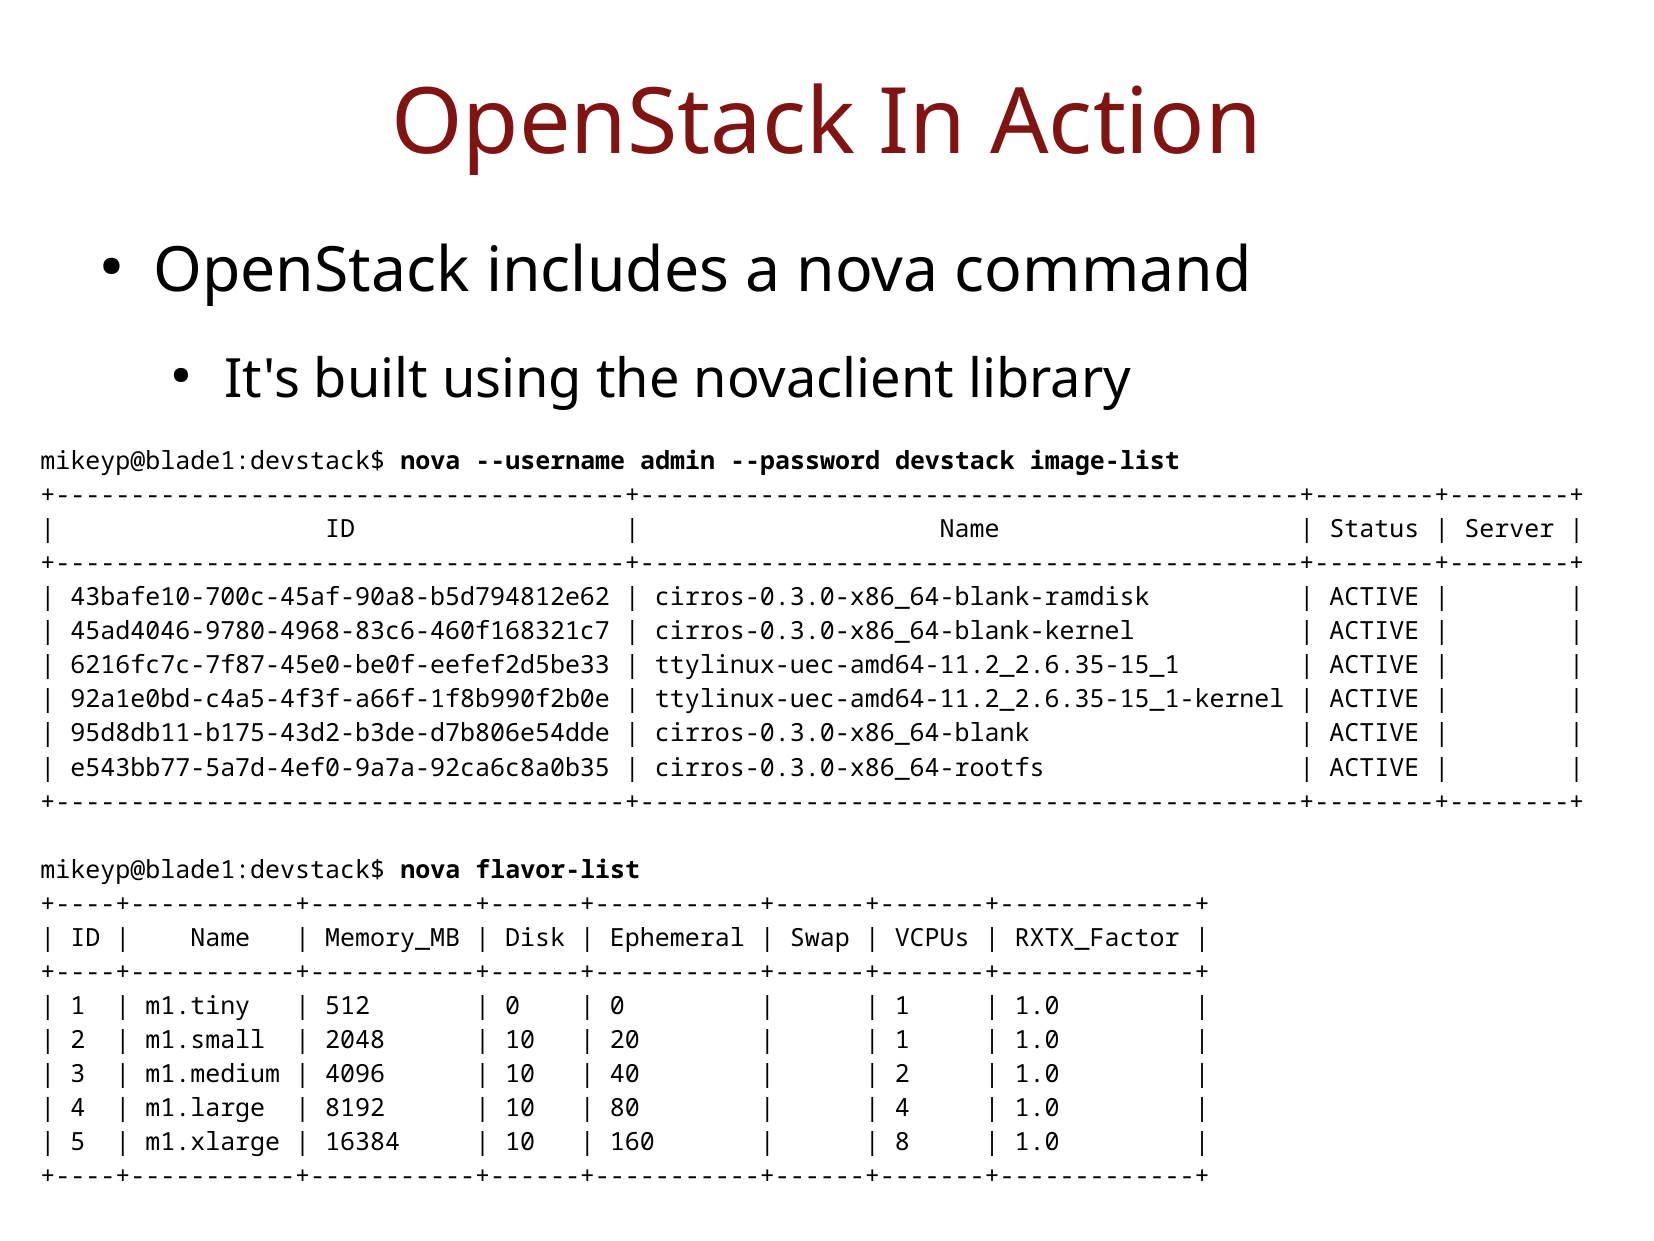

# OpenStack In Action
OpenStack includes a nova command
It's built using the novaclient library
mikeyp@blade1:devstack$ nova --username admin --password devstack image-list
+--------------------------------------+--------------------------------------------+--------+--------+
| ID | Name | Status | Server |
+--------------------------------------+--------------------------------------------+--------+--------+
| 43bafe10-700c-45af-90a8-b5d794812e62 | cirros-0.3.0-x86_64-blank-ramdisk | ACTIVE | |
| 45ad4046-9780-4968-83c6-460f168321c7 | cirros-0.3.0-x86_64-blank-kernel | ACTIVE | |
| 6216fc7c-7f87-45e0-be0f-eefef2d5be33 | ttylinux-uec-amd64-11.2_2.6.35-15_1 | ACTIVE | |
| 92a1e0bd-c4a5-4f3f-a66f-1f8b990f2b0e | ttylinux-uec-amd64-11.2_2.6.35-15_1-kernel | ACTIVE | |
| 95d8db11-b175-43d2-b3de-d7b806e54dde | cirros-0.3.0-x86_64-blank | ACTIVE | |
| e543bb77-5a7d-4ef0-9a7a-92ca6c8a0b35 | cirros-0.3.0-x86_64-rootfs | ACTIVE | |
+--------------------------------------+--------------------------------------------+--------+--------+
mikeyp@blade1:devstack$ nova flavor-list
+----+-----------+-----------+------+-----------+------+-------+-------------+
| ID | Name | Memory_MB | Disk | Ephemeral | Swap | VCPUs | RXTX_Factor |
+----+-----------+-----------+------+-----------+------+-------+-------------+
| 1 | m1.tiny | 512 | 0 | 0 | | 1 | 1.0 |
| 2 | m1.small | 2048 | 10 | 20 | | 1 | 1.0 |
| 3 | m1.medium | 4096 | 10 | 40 | | 2 | 1.0 |
| 4 | m1.large | 8192 | 10 | 80 | | 4 | 1.0 |
| 5 | m1.xlarge | 16384 | 10 | 160 | | 8 | 1.0 |
+----+-----------+-----------+------+-----------+------+-------+-------------+